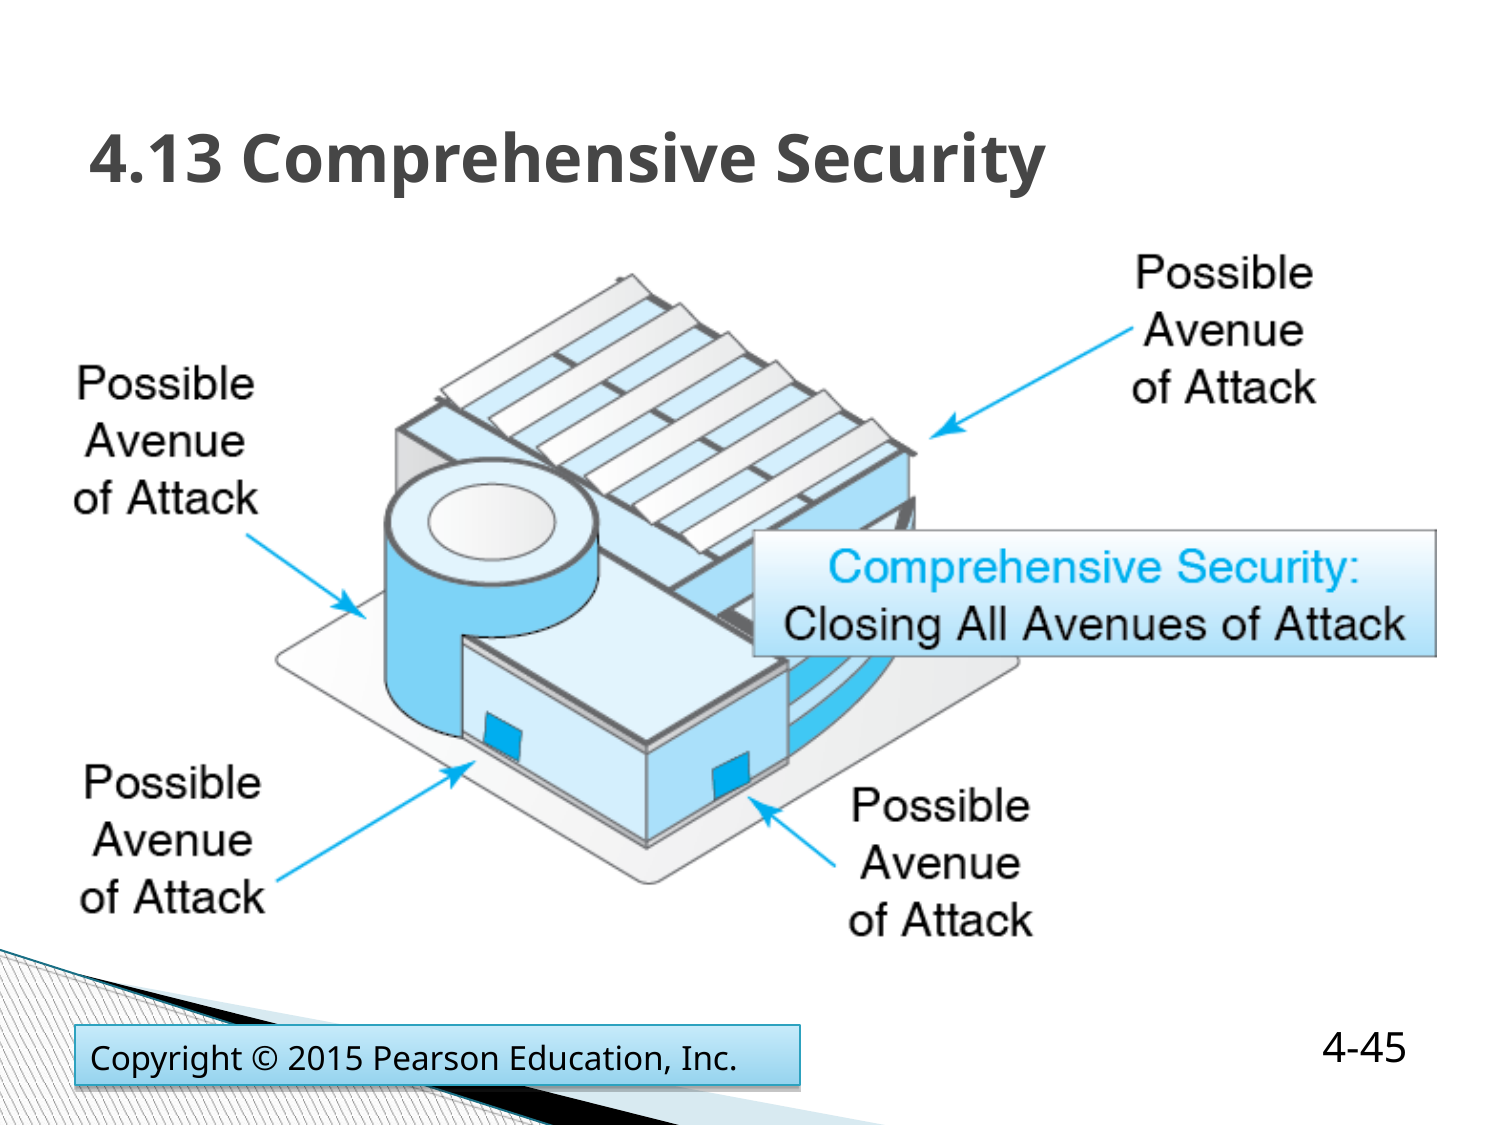

# 4.13 Comprehensive Security
Copyright © 2015 Pearson Education, Inc.